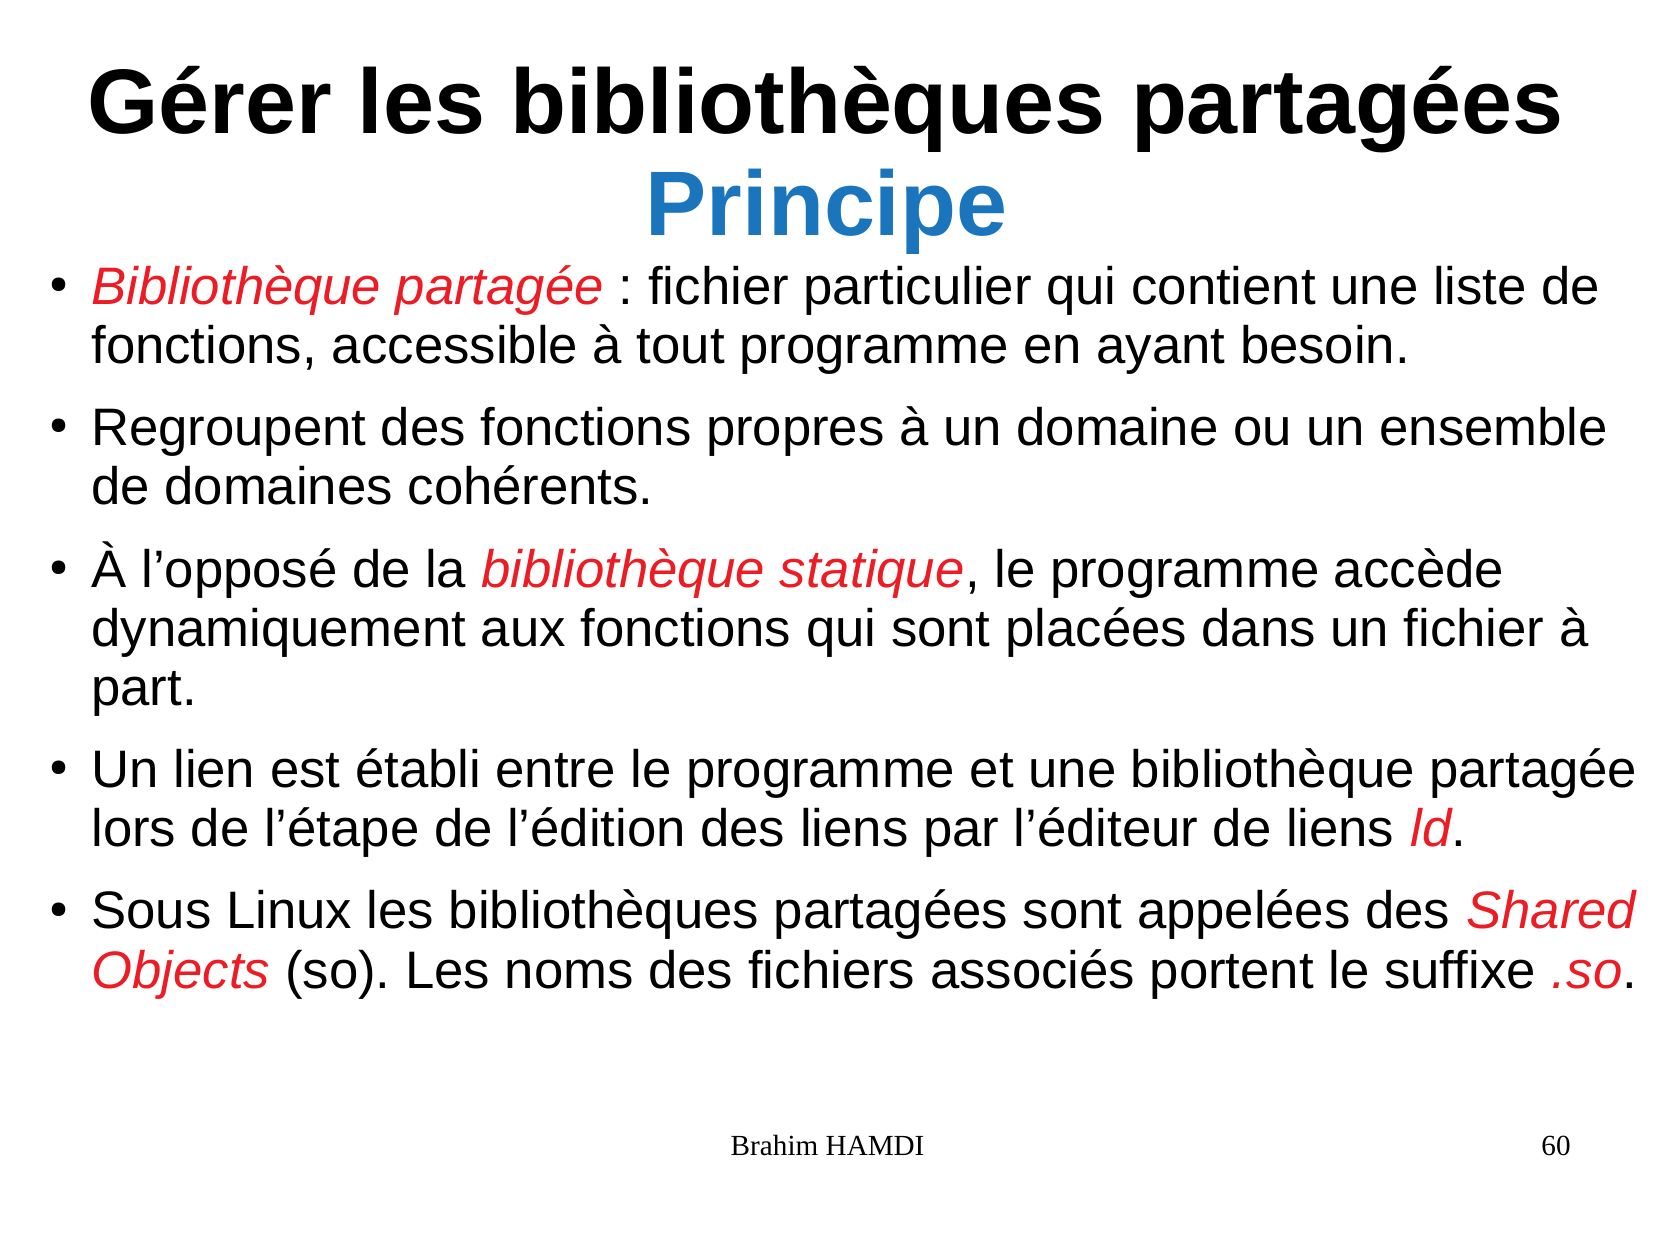

# Gérer les bibliothèques partagées Principe
Bibliothèque partagée : fichier particulier qui contient une liste de fonctions, accessible à tout programme en ayant besoin.
Regroupent des fonctions propres à un domaine ou un ensemble de domaines cohérents.
À l’opposé de la bibliothèque statique, le programme accède dynamiquement aux fonctions qui sont placées dans un fichier à part.
Un lien est établi entre le programme et une bibliothèque partagée lors de l’étape de l’édition des liens par l’éditeur de liens ld.
Sous Linux les bibliothèques partagées sont appelées des Shared Objects (so). Les noms des fichiers associés portent le suffixe .so.
Brahim HAMDI
60